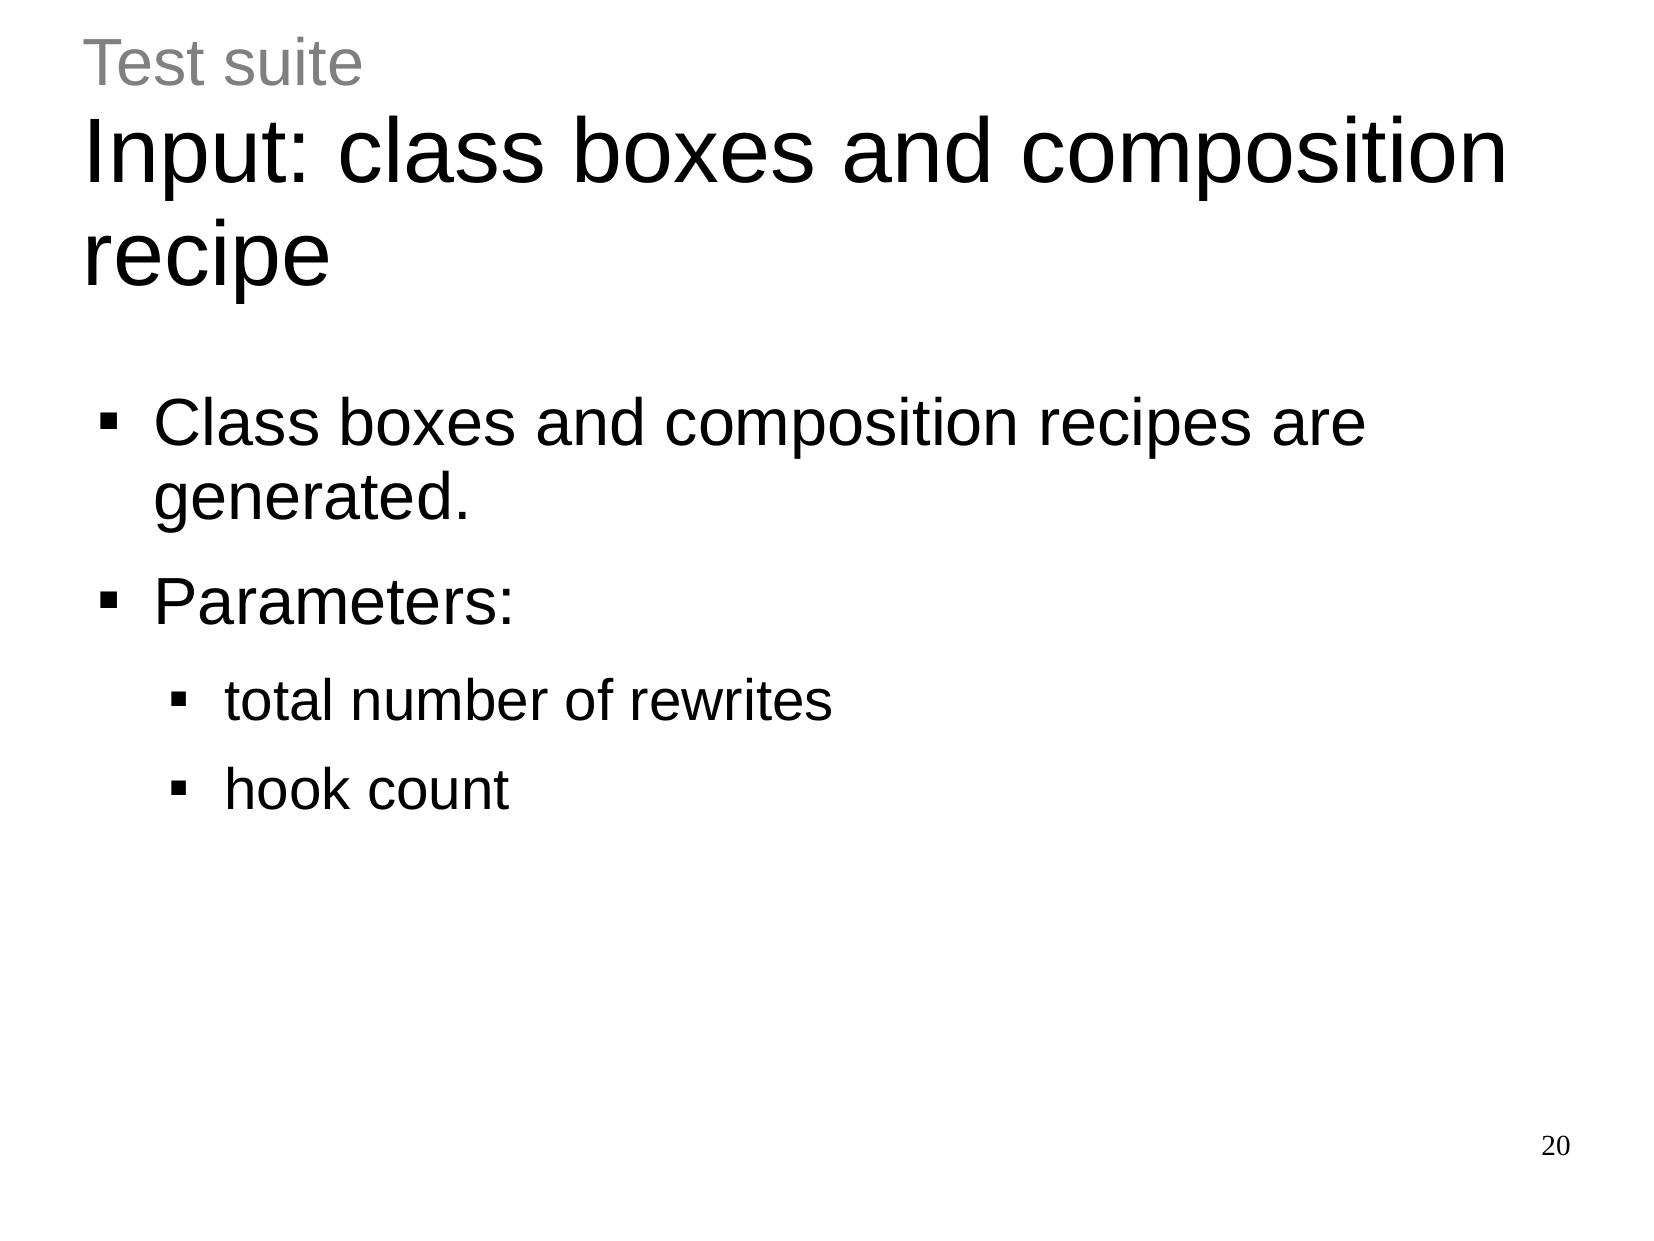

# Test suite Input: class boxes and composition recipe
Class boxes and composition recipes are generated.
Parameters:
total number of rewrites
hook count
20